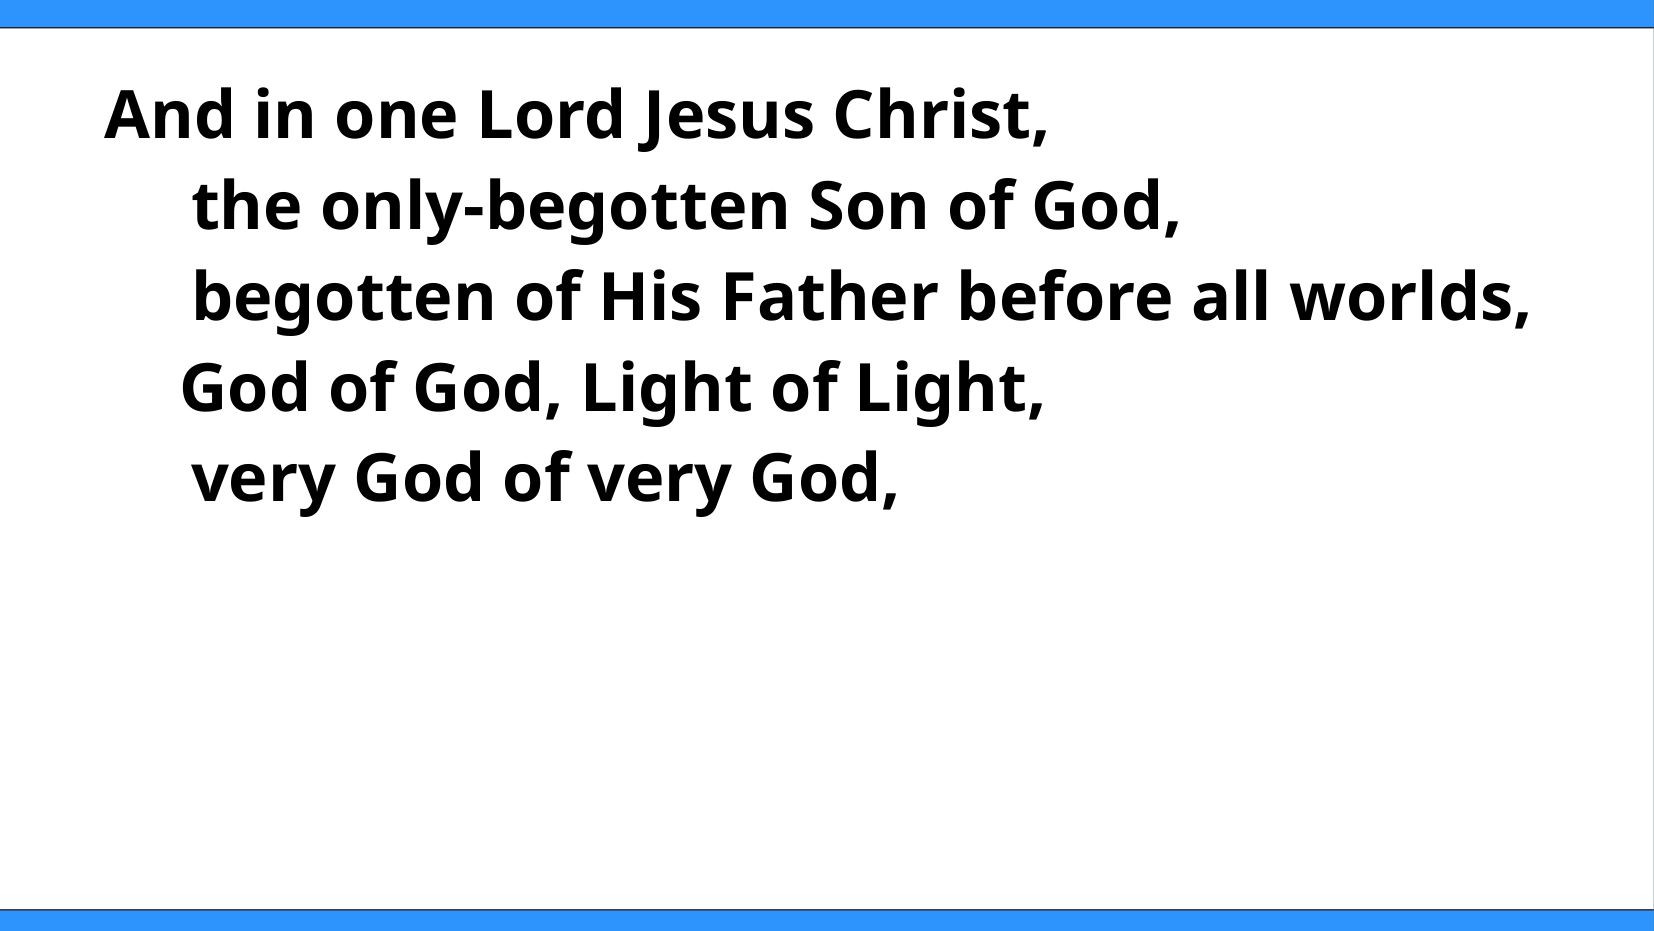

And in one Lord Jesus Christ,
 the only-begotten Son of God,
 begotten of His Father before all worlds,
	God of God, Light of Light,
 very God of very God,